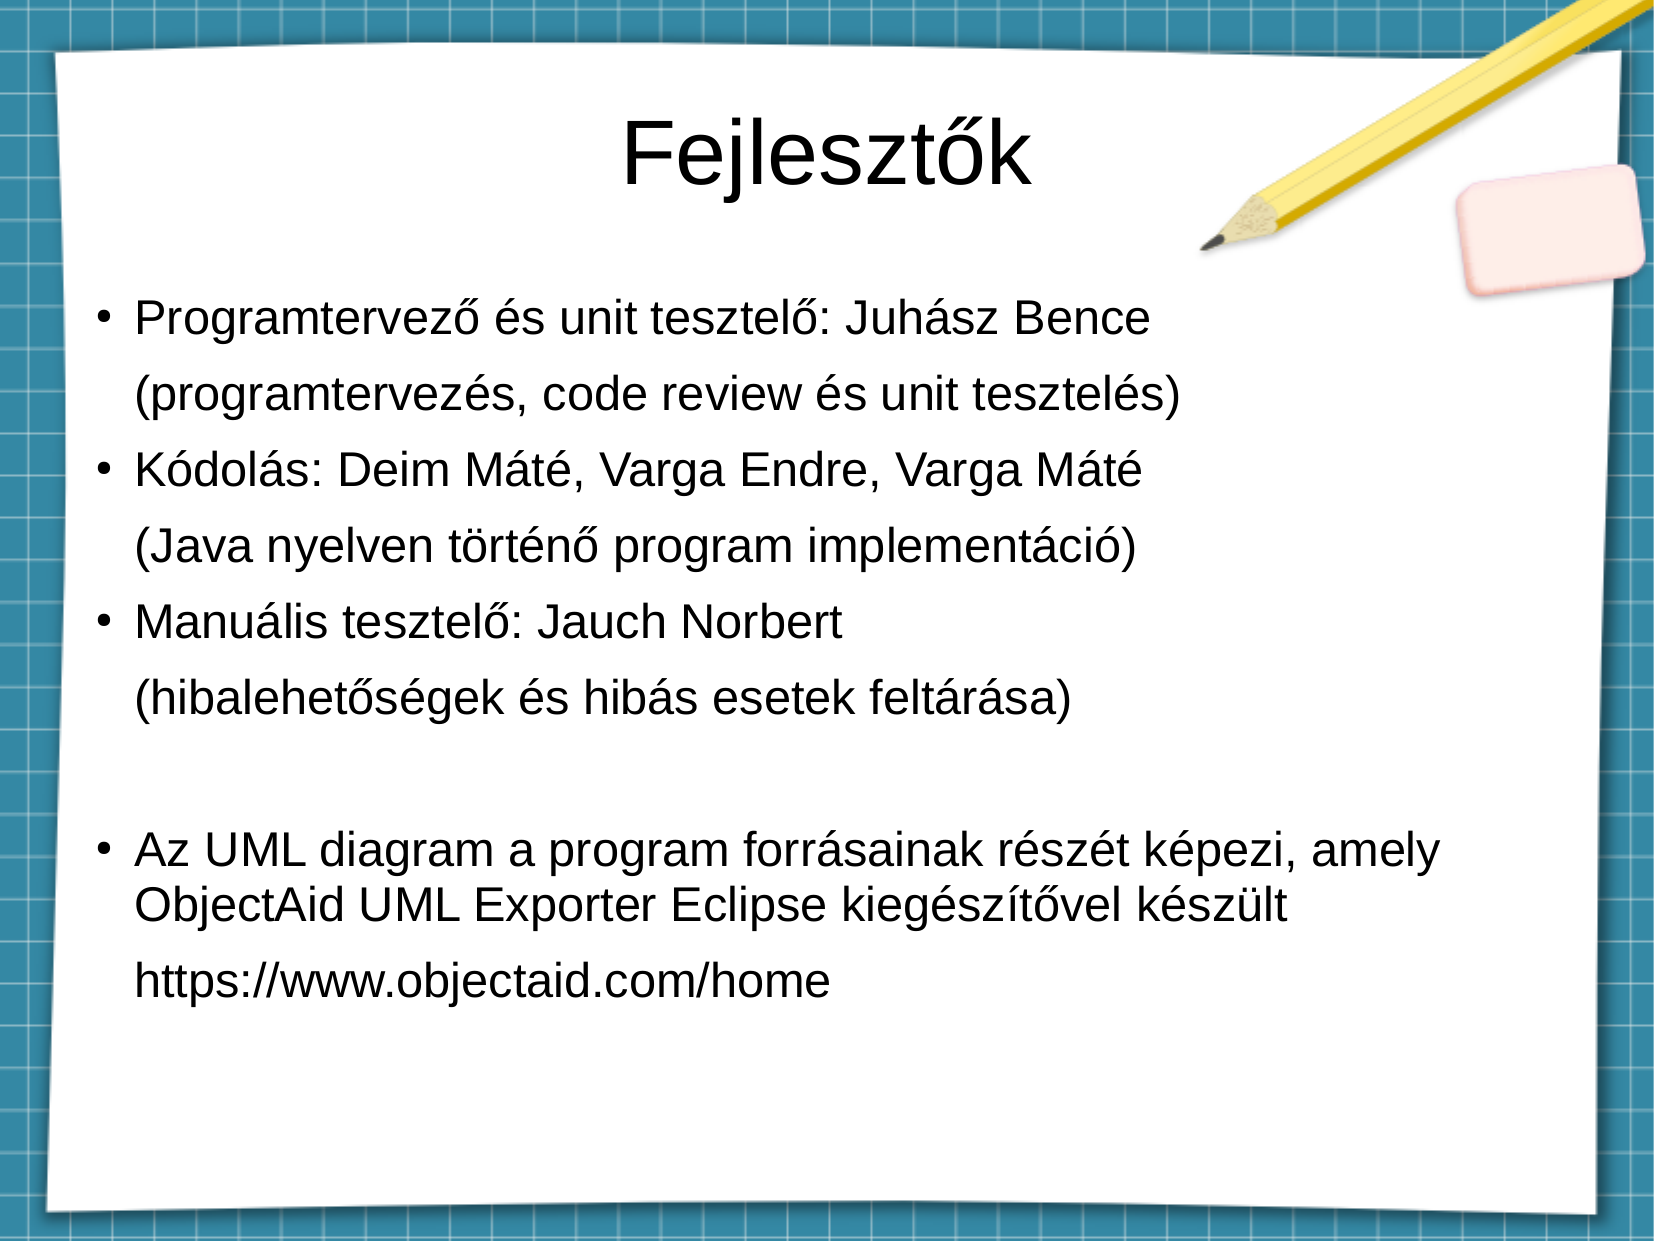

# Fejlesztők
Programtervező és unit tesztelő: Juhász Bence
(programtervezés, code review és unit tesztelés)
Kódolás: Deim Máté, Varga Endre, Varga Máté
(Java nyelven történő program implementáció)
Manuális tesztelő: Jauch Norbert
(hibalehetőségek és hibás esetek feltárása)
Az UML diagram a program forrásainak részét képezi, amely ObjectAid UML Exporter Eclipse kiegészítővel készült
https://www.objectaid.com/home